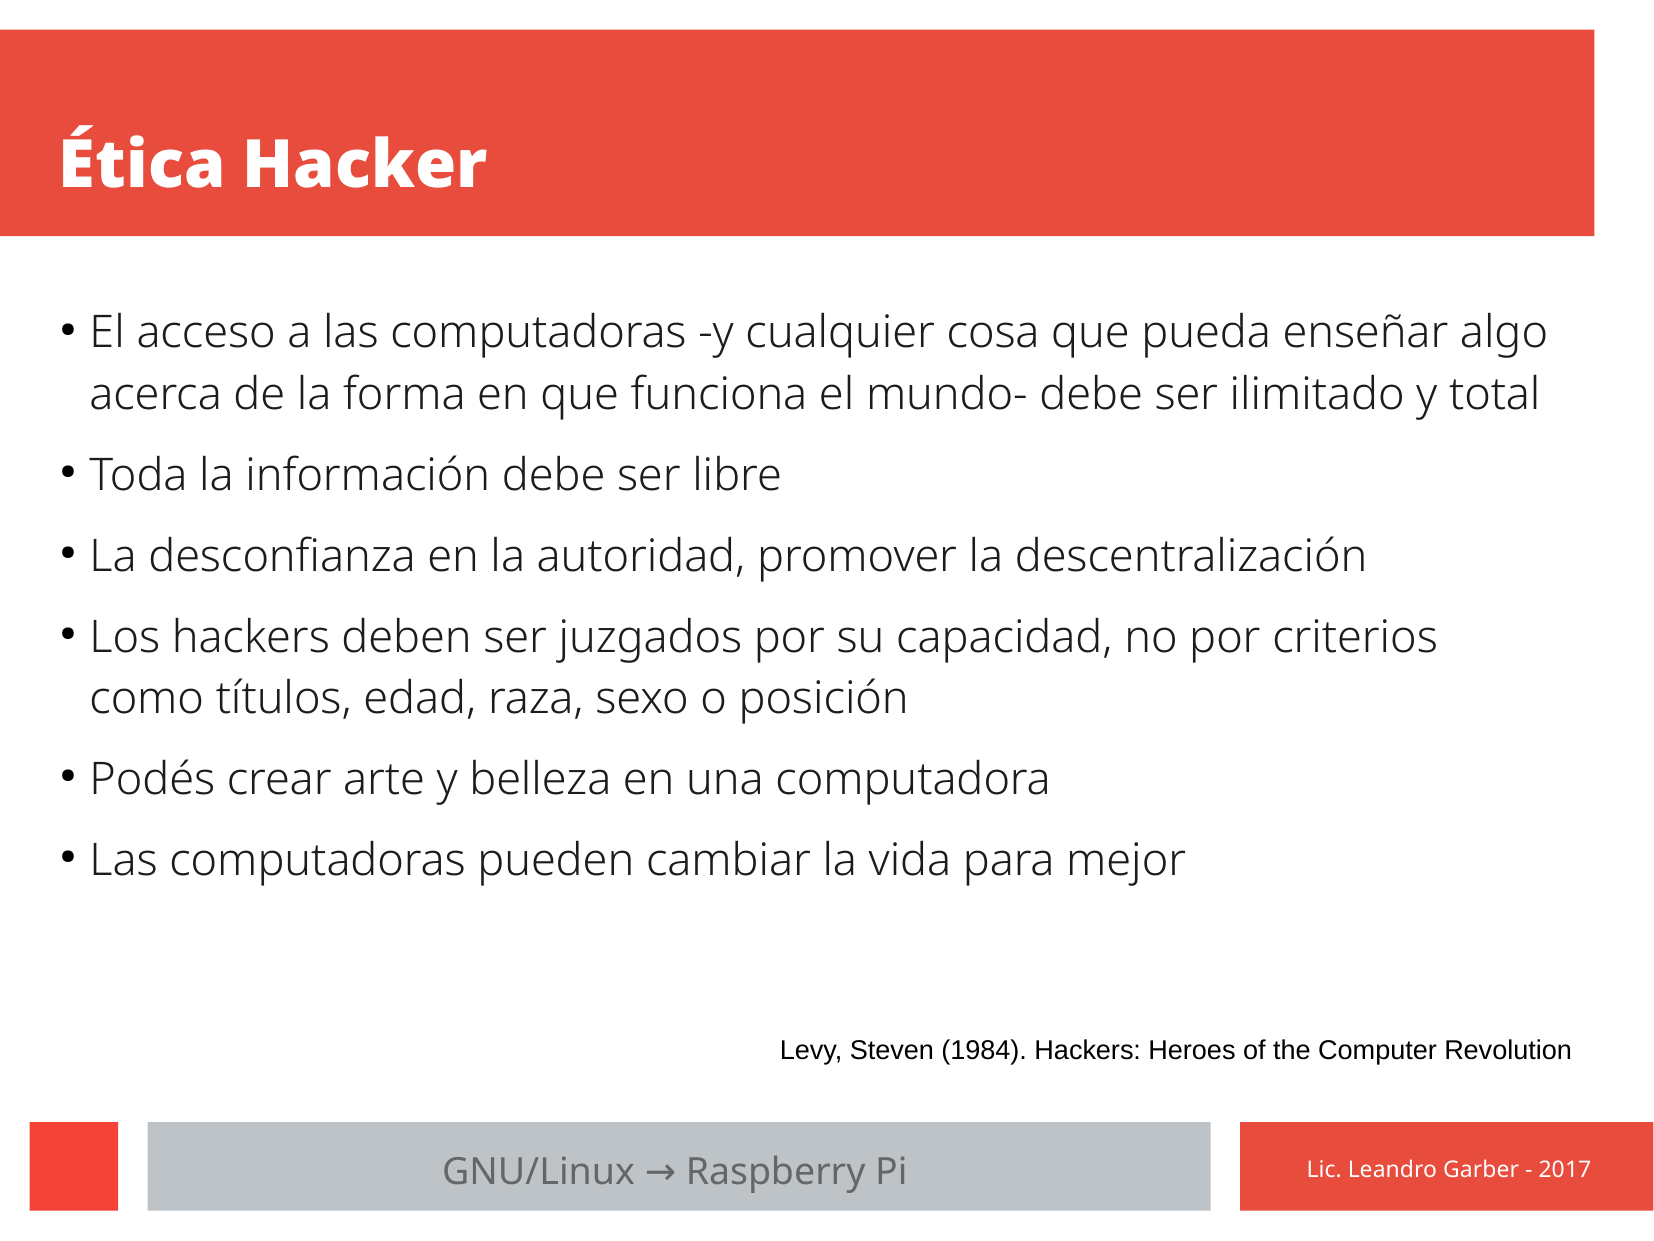

# Ética Hacker
El acceso a las computadoras -y cualquier cosa que pueda enseñar algo acerca de la forma en que funciona el mundo- debe ser ilimitado y total
Toda la información debe ser libre
La desconfianza en la autoridad, promover la descentralización
Los hackers deben ser juzgados por su capacidad, no por criterios como títulos, edad, raza, sexo o posición
Podés crear arte y belleza en una computadora
Las computadoras pueden cambiar la vida para mejor
Levy, Steven (1984). Hackers: Heroes of the Computer Revolution
GNU/Linux → Raspberry Pi
Lic. Leandro Garber - 2017